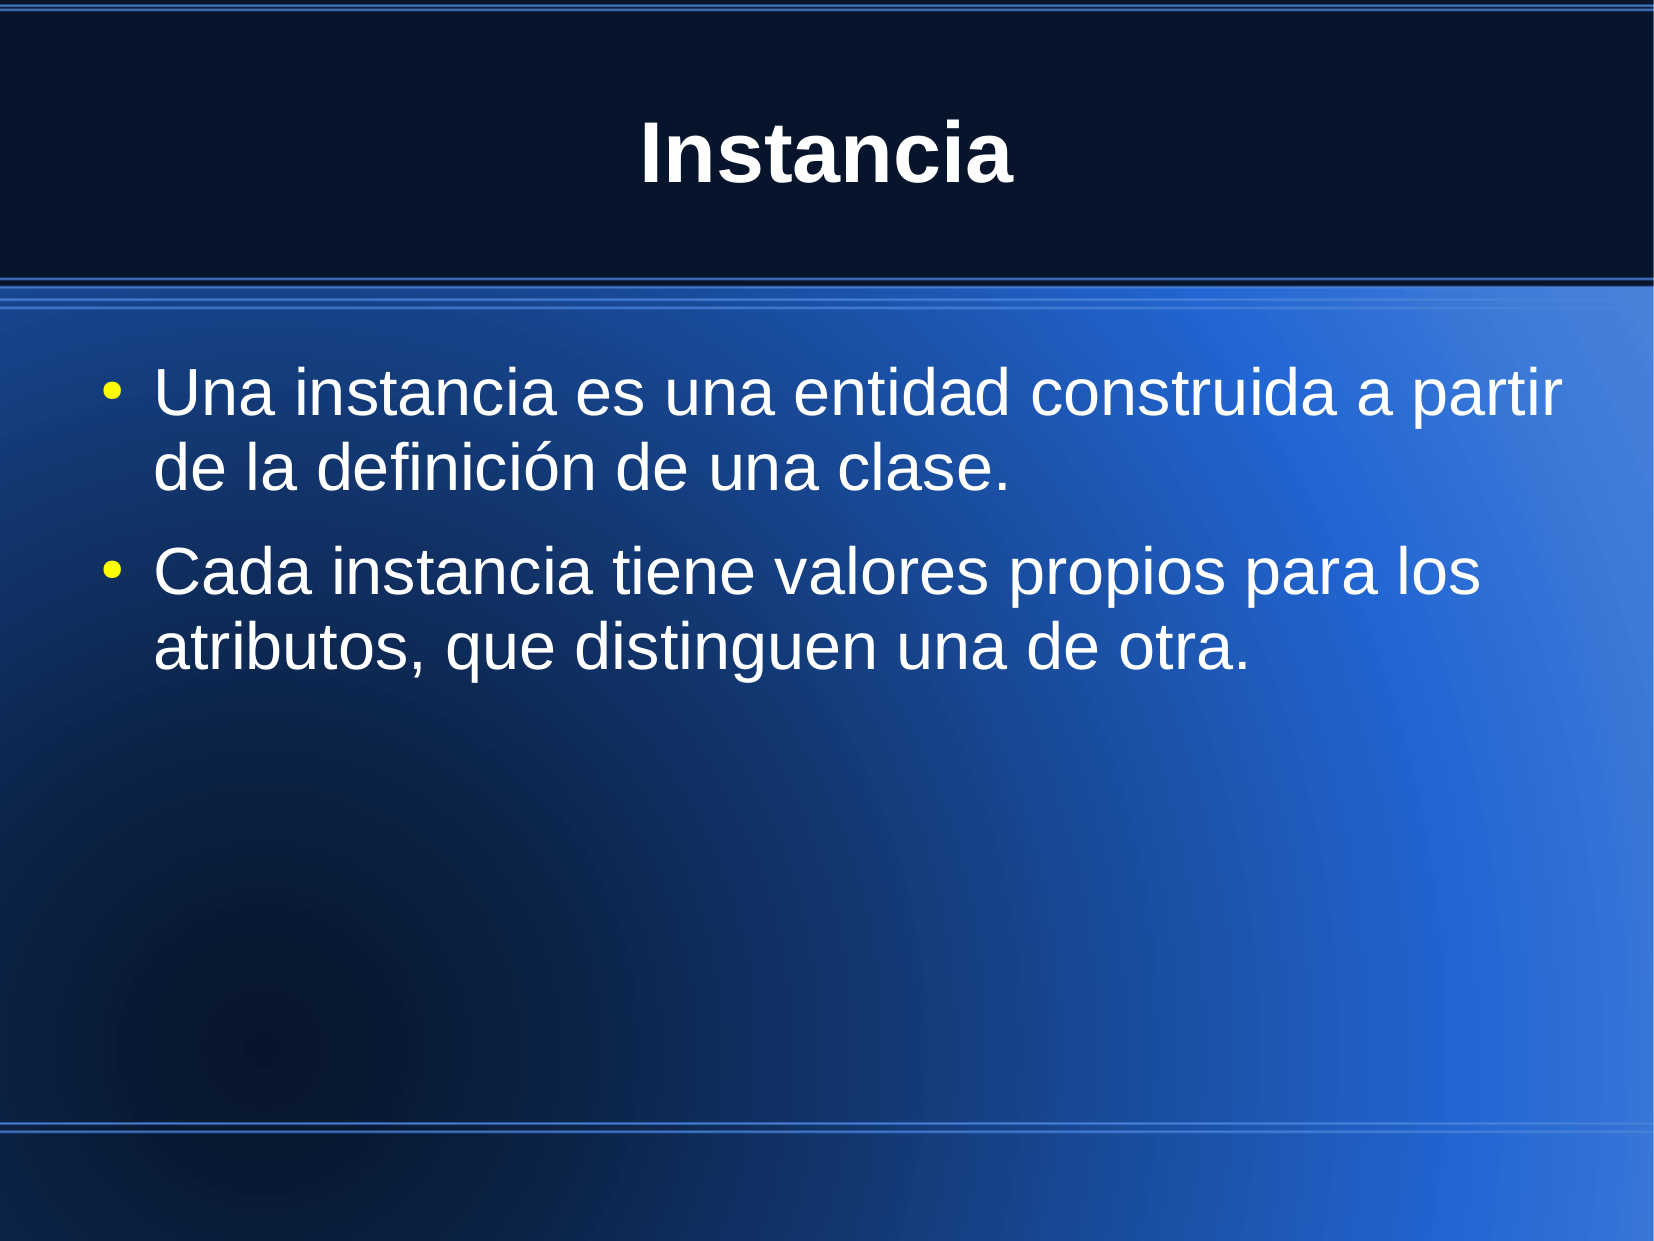

# Instancia
Una instancia es una entidad construida a partir de la definición de una clase.
Cada instancia tiene valores propios para los atributos, que distinguen una de otra.